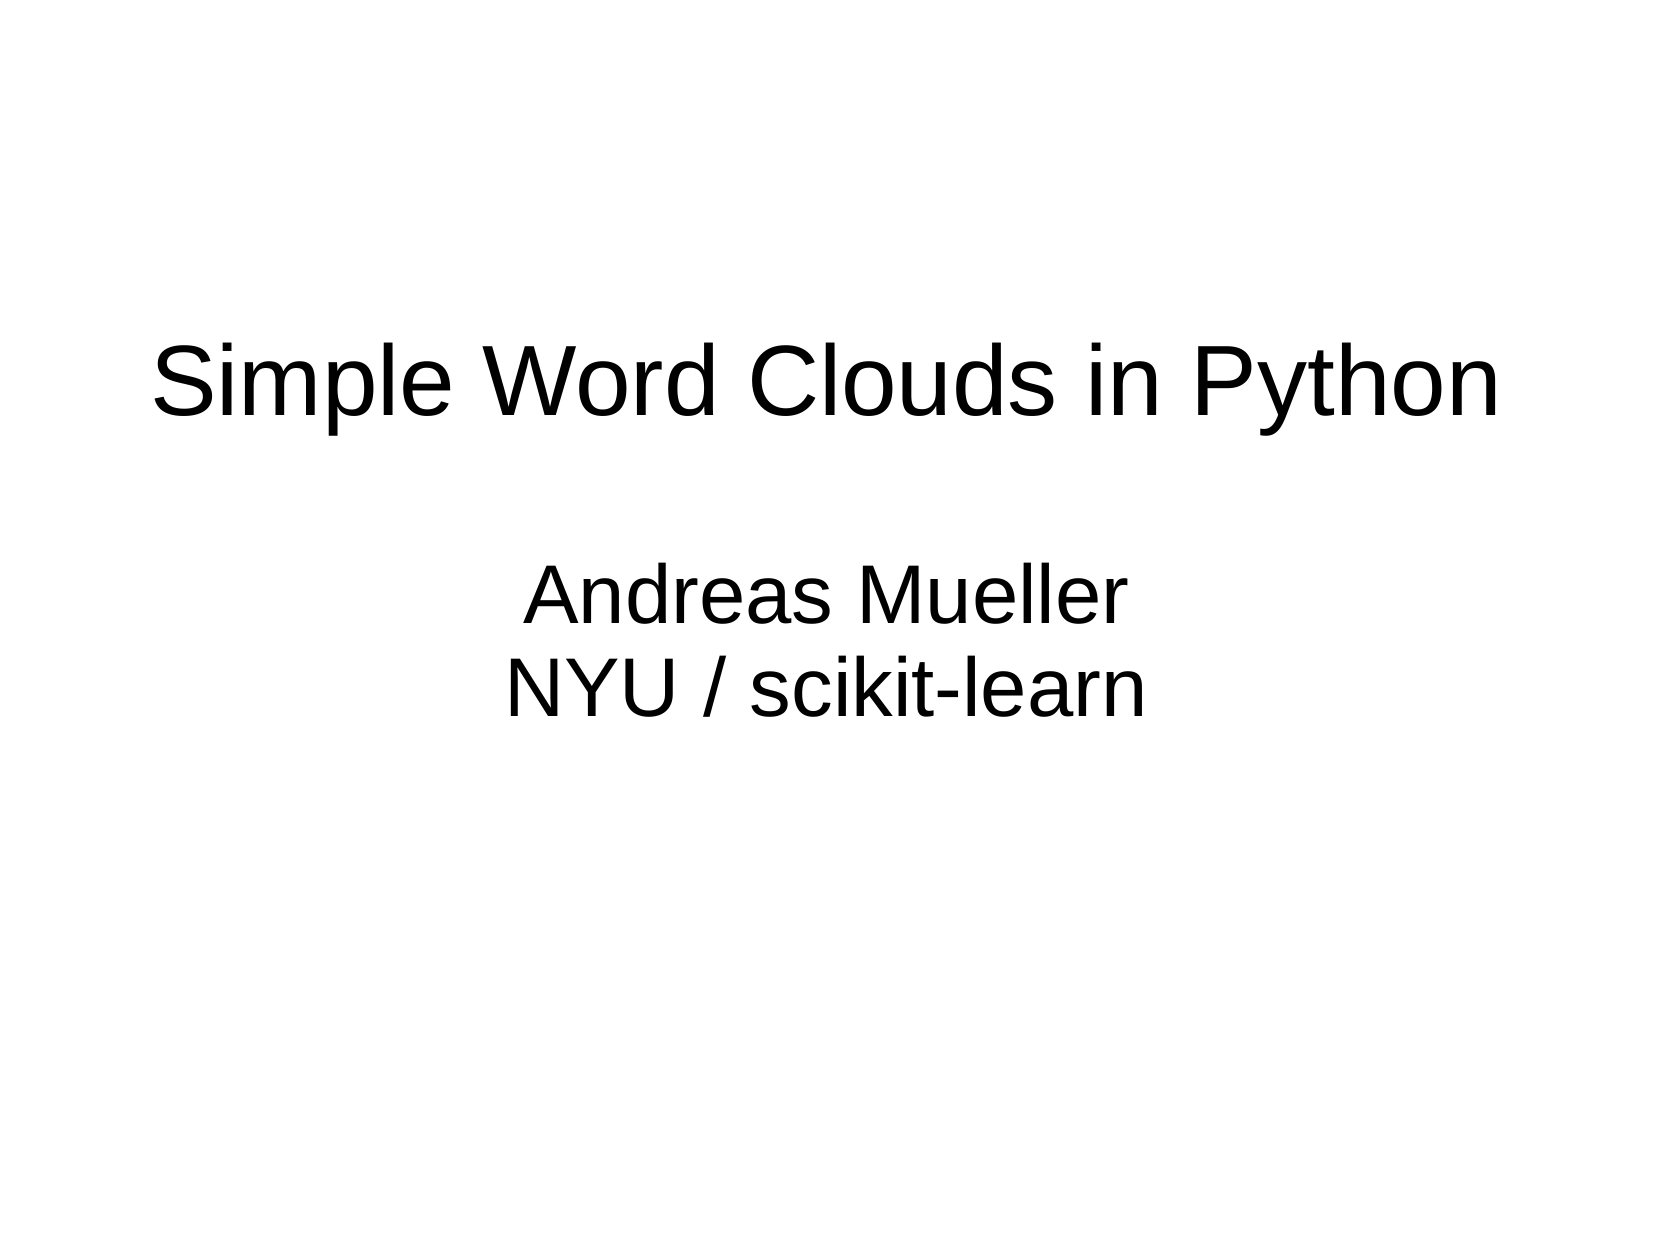

# Simple Word Clouds in Python
Andreas Mueller
NYU / scikit-learn